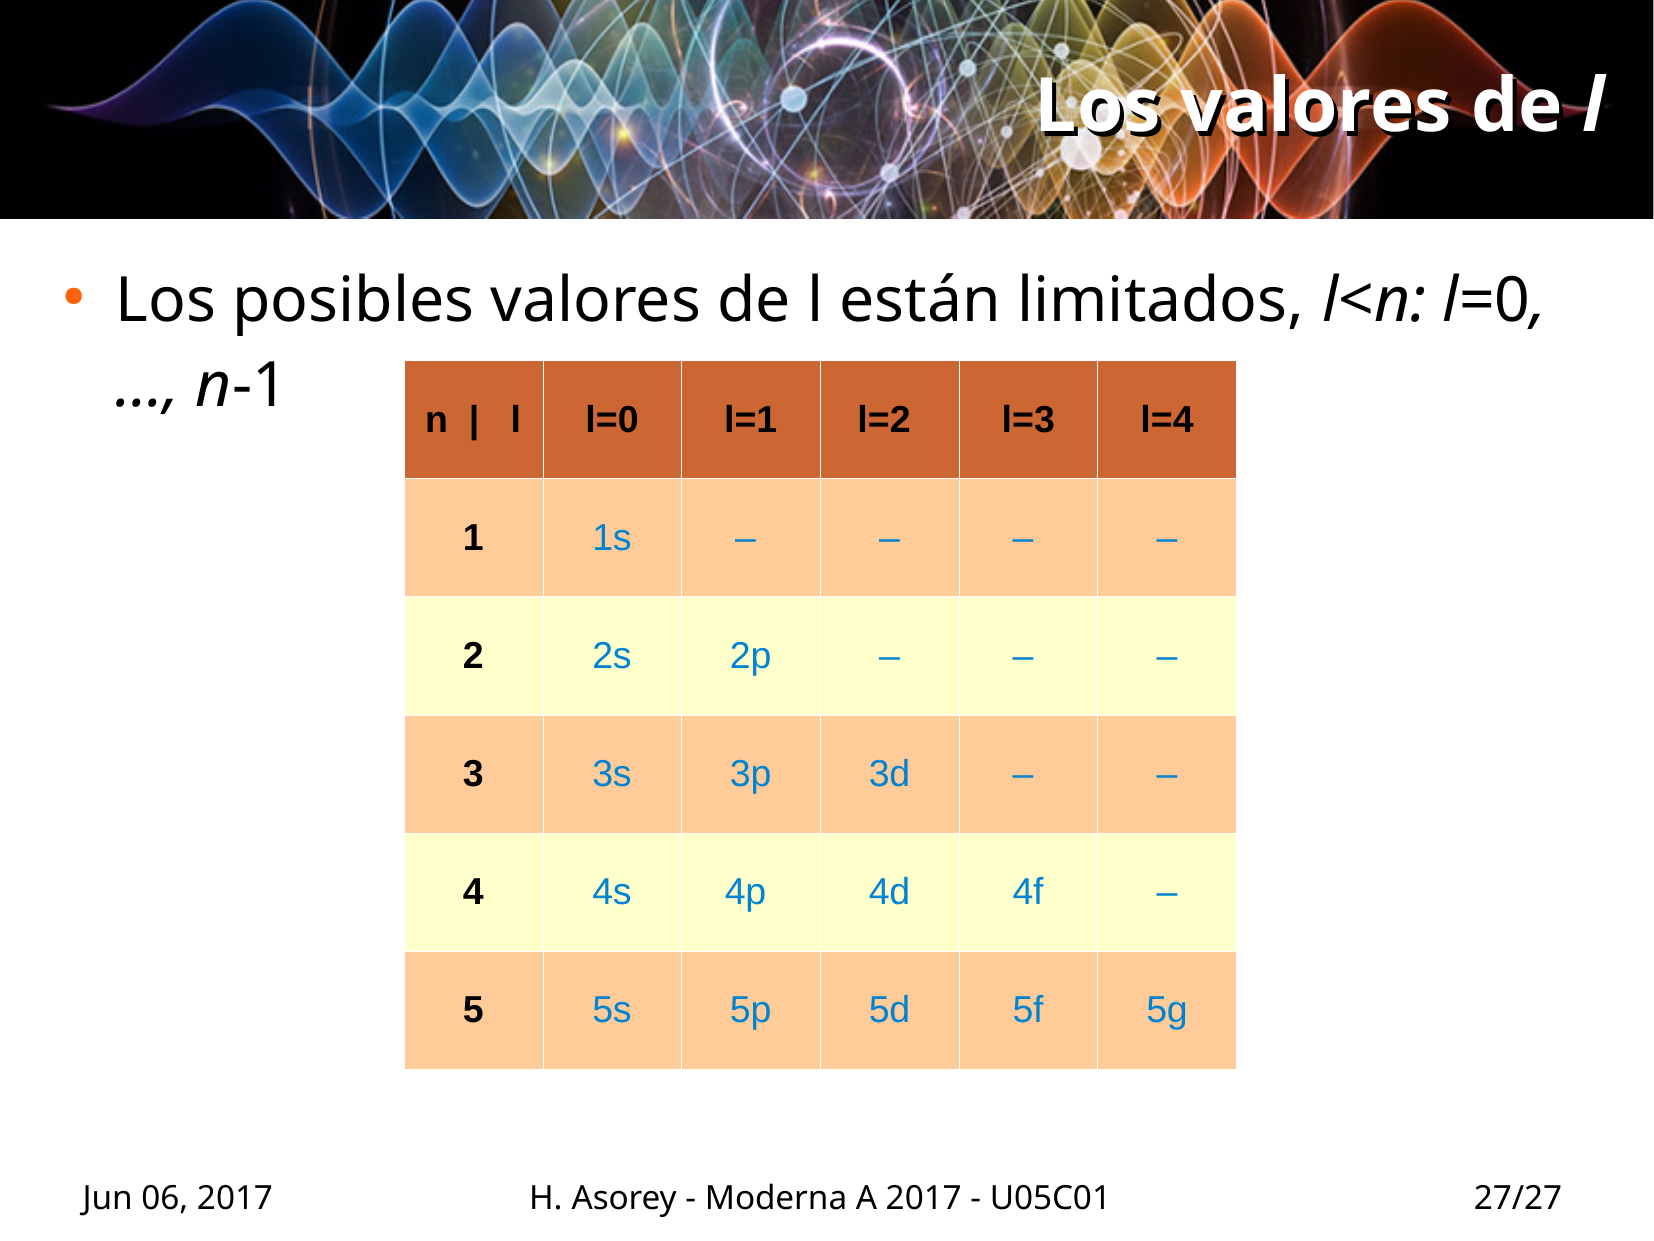

# Los valores de l
Los posibles valores de l están limitados, l<n: l=0, …, n-1
| n | l | l=0 | l=1 | l=2 | l=3 | l=4 |
| --- | --- | --- | --- | --- | --- |
| 1 | 1s | – | – | – | – |
| 2 | 2s | 2p | – | – | – |
| 3 | 3s | 3p | 3d | – | – |
| 4 | 4s | 4p | 4d | 4f | – |
| 5 | 5s | 5p | 5d | 5f | 5g |
Jun 06, 2017
H. Asorey - Moderna A 2017 - U05C01
27